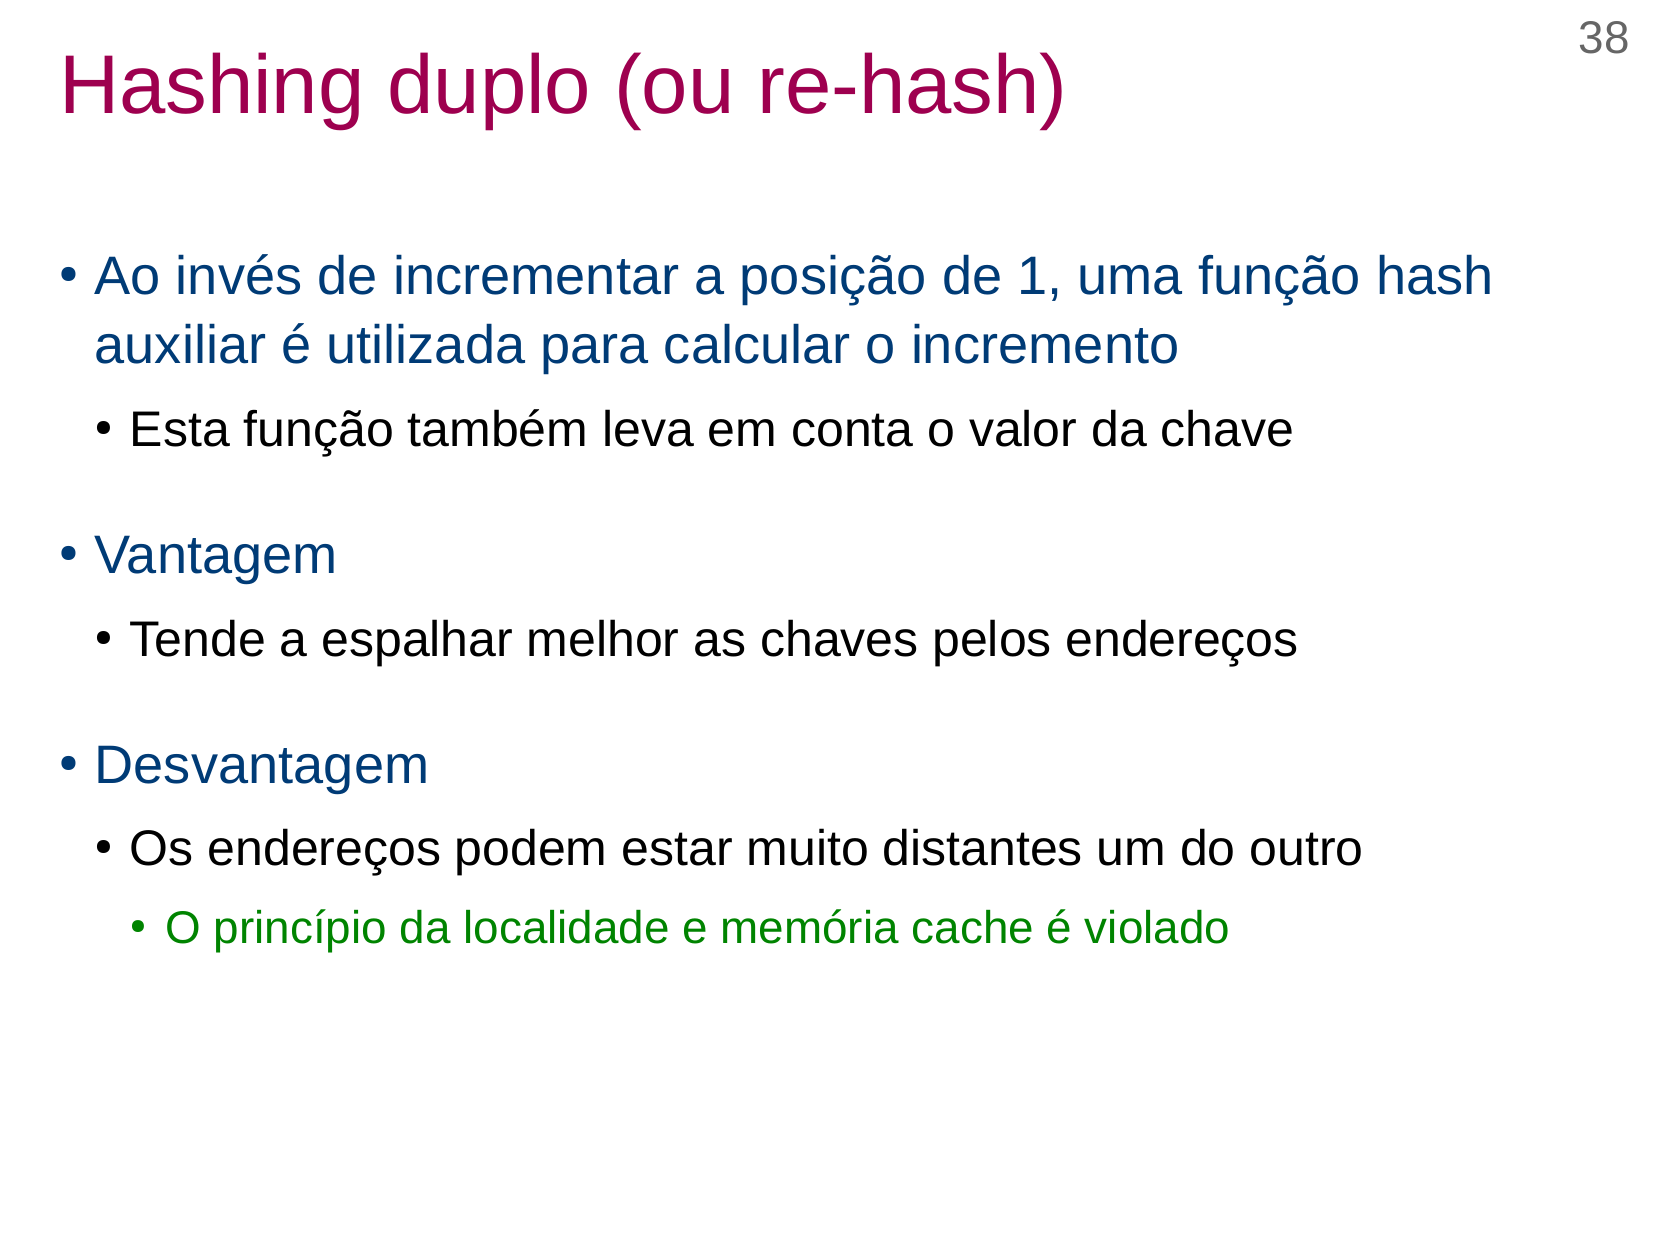

38
# Hashing duplo (ou re-hash)
Ao invés de incrementar a posição de 1, uma função hash auxiliar é utilizada para calcular o incremento
Esta função também leva em conta o valor da chave
Vantagem
Tende a espalhar melhor as chaves pelos endereços
Desvantagem
Os endereços podem estar muito distantes um do outro
O princípio da localidade e memória cache é violado